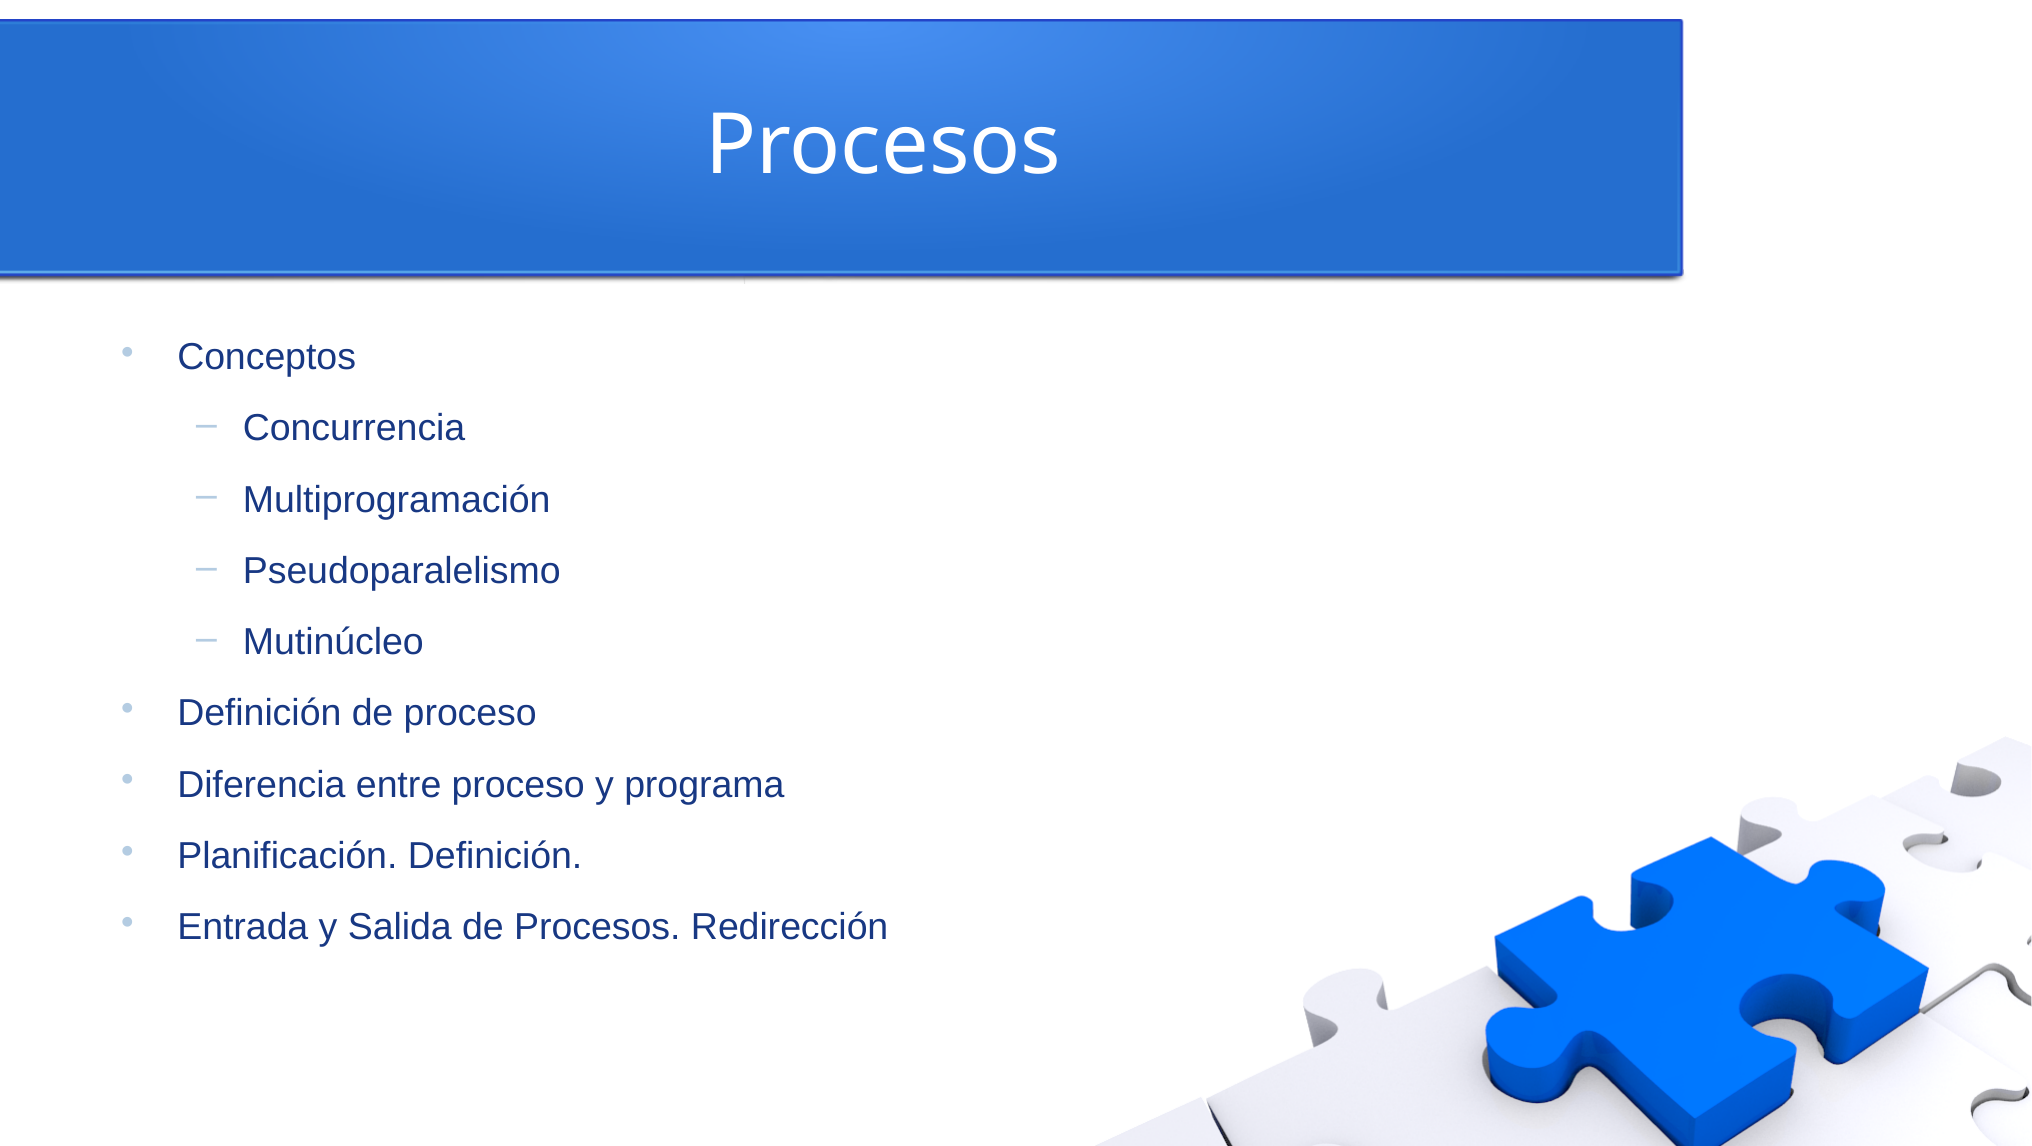

# Procesos
Conceptos
Concurrencia
Multiprogramación
Pseudoparalelismo
Mutinúcleo
Definición de proceso
Diferencia entre proceso y programa
Planificación. Definición.
Entrada y Salida de Procesos. Redirección